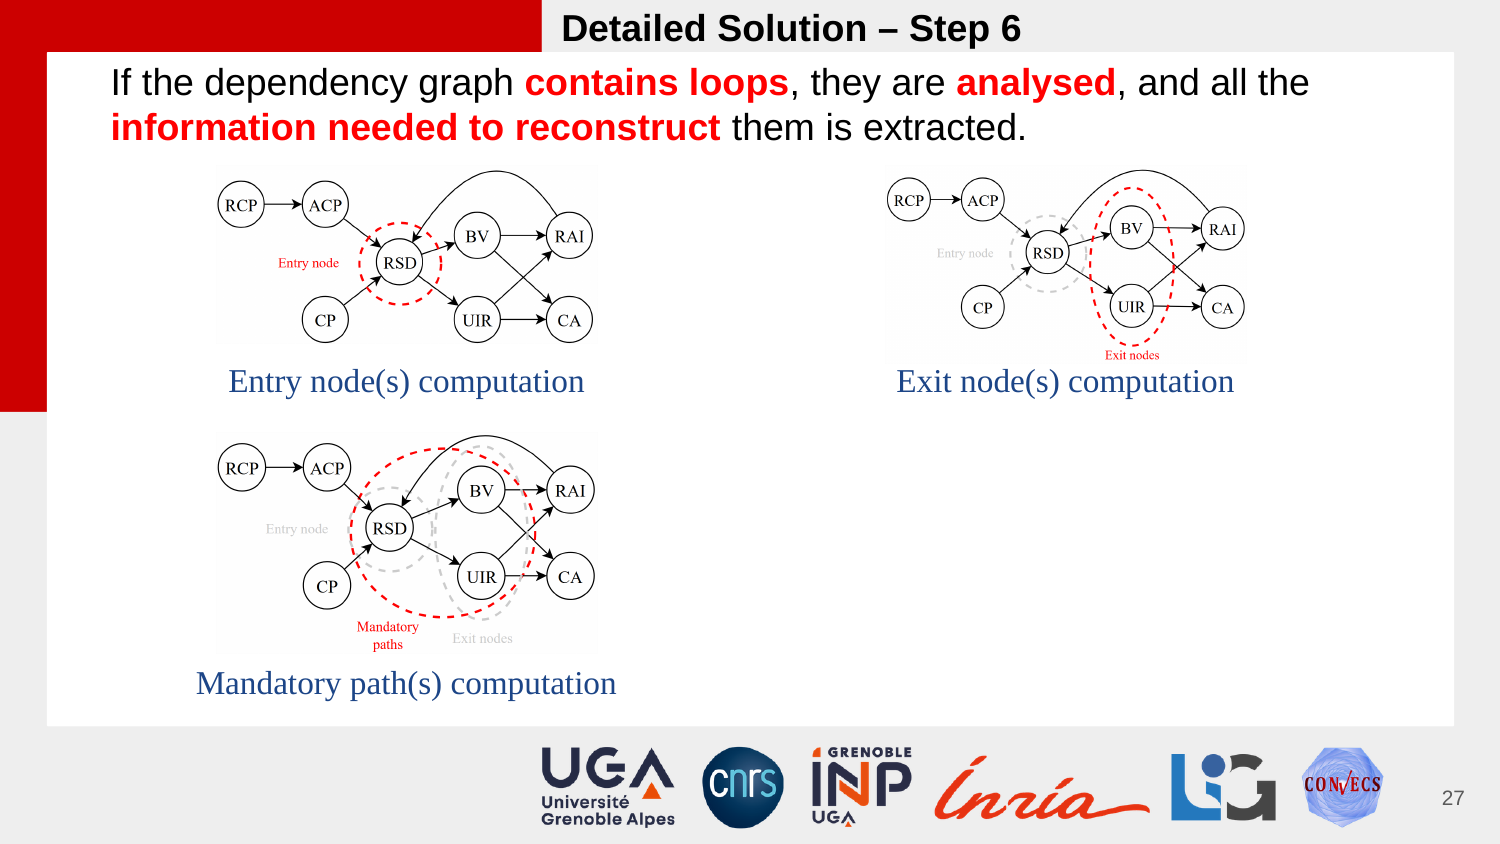

Detailed Solution – Step 6
If the dependency graph contains loops, they are analysed, and all the information needed to reconstruct them is extracted.
Entry node(s) computation
Exit node(s) computation
Mandatory path(s) computation